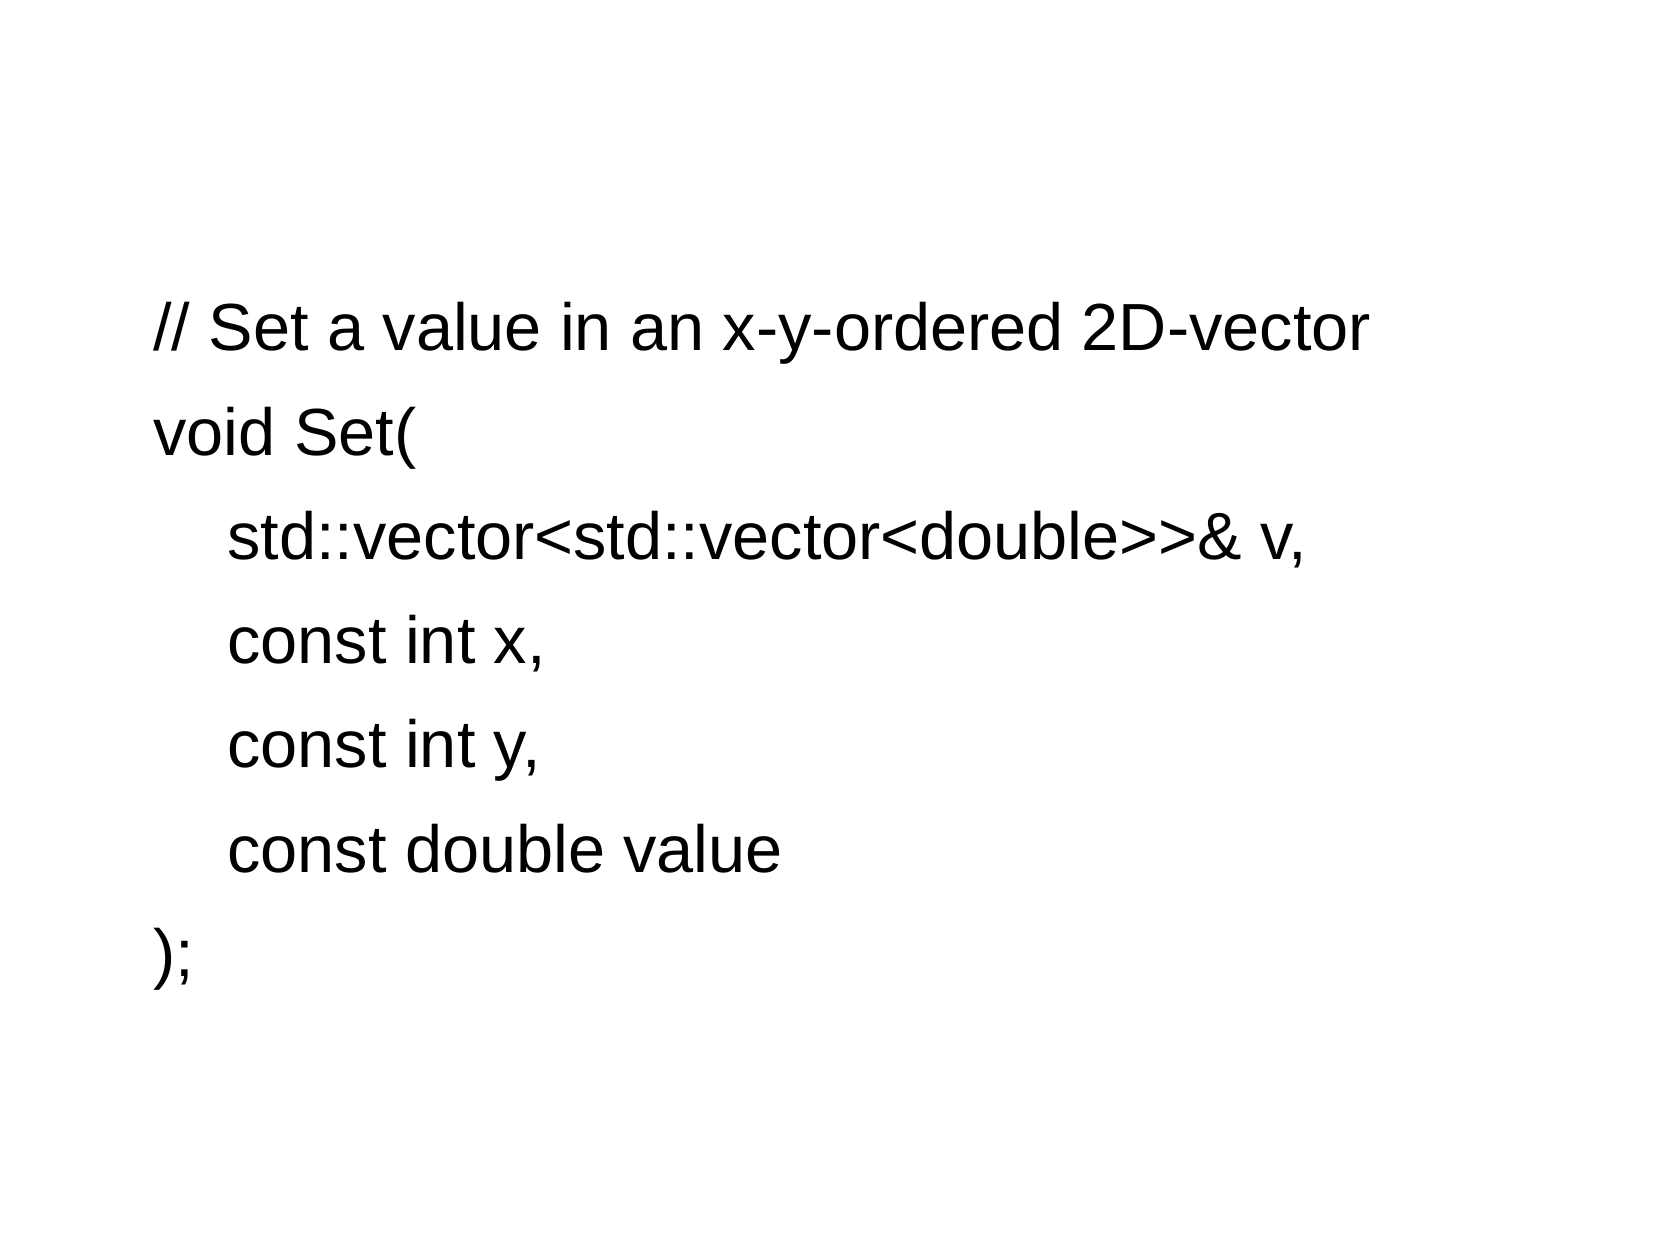

#
// Set a value in an x-y-ordered 2D-vector
void Set(
 std::vector<std::vector<double>>& v,
 const int x,
 const int y,
 const double value
);